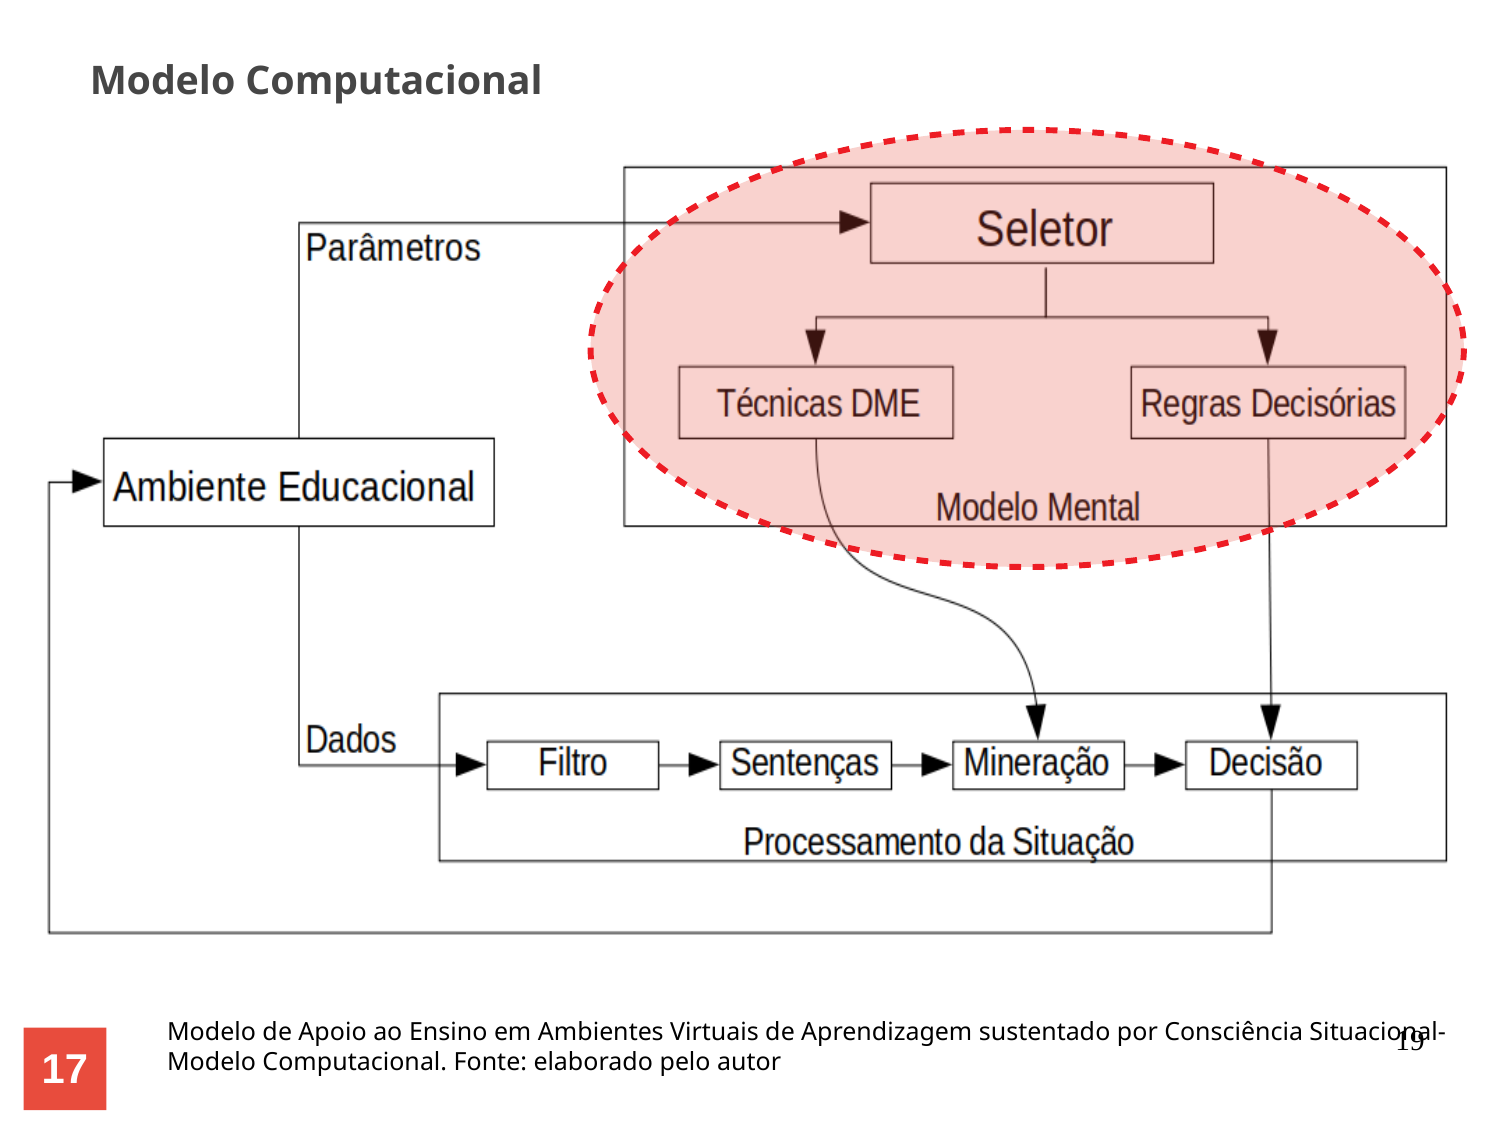

# Modelo Computacional
Modelo de Apoio ao Ensino em Ambientes Virtuais de Aprendizagem sustentado por Consciência Situacional- Modelo Computacional. Fonte: elaborado pelo autor
19
17